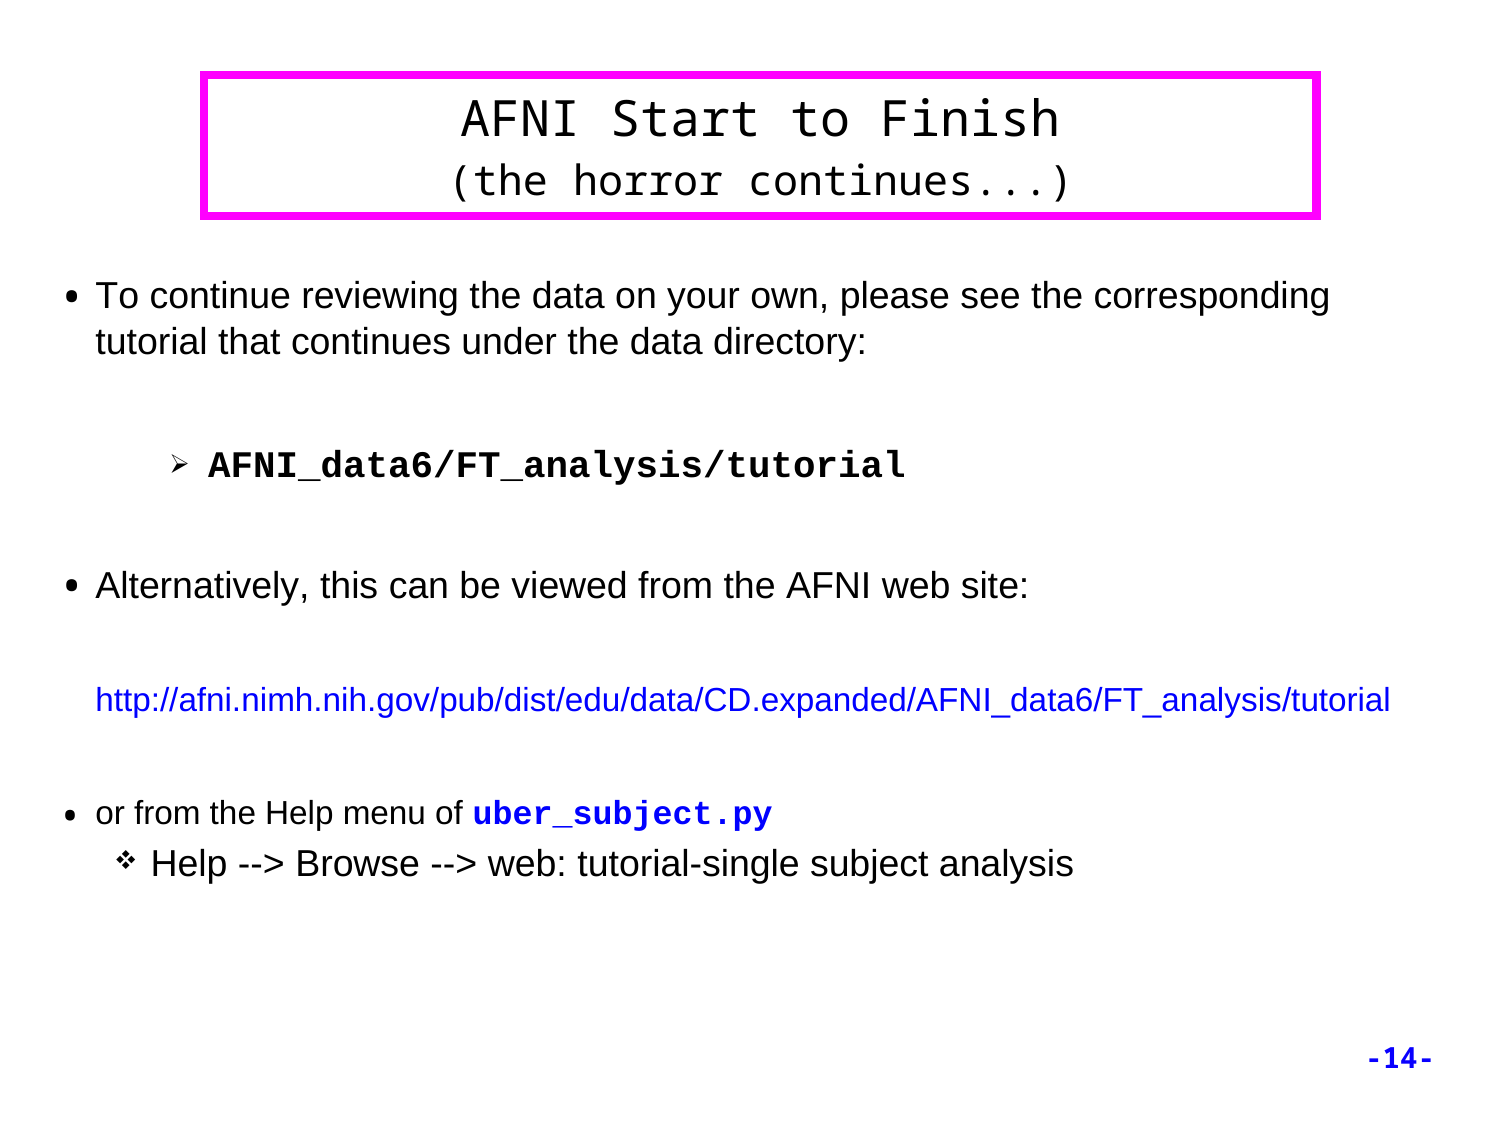

# AFNI Start to Finish (the horror continues...)
To continue reviewing the data on your own, please see the corresponding tutorial that continues under the data directory:
AFNI_data6/FT_analysis/tutorial
Alternatively, this can be viewed from the AFNI web site:
http://afni.nimh.nih.gov/pub/dist/edu/data/CD.expanded/AFNI_data6/FT_analysis/tutorial
or from the Help menu of uber_subject.py
Help --> Browse --> web: tutorial-single subject analysis